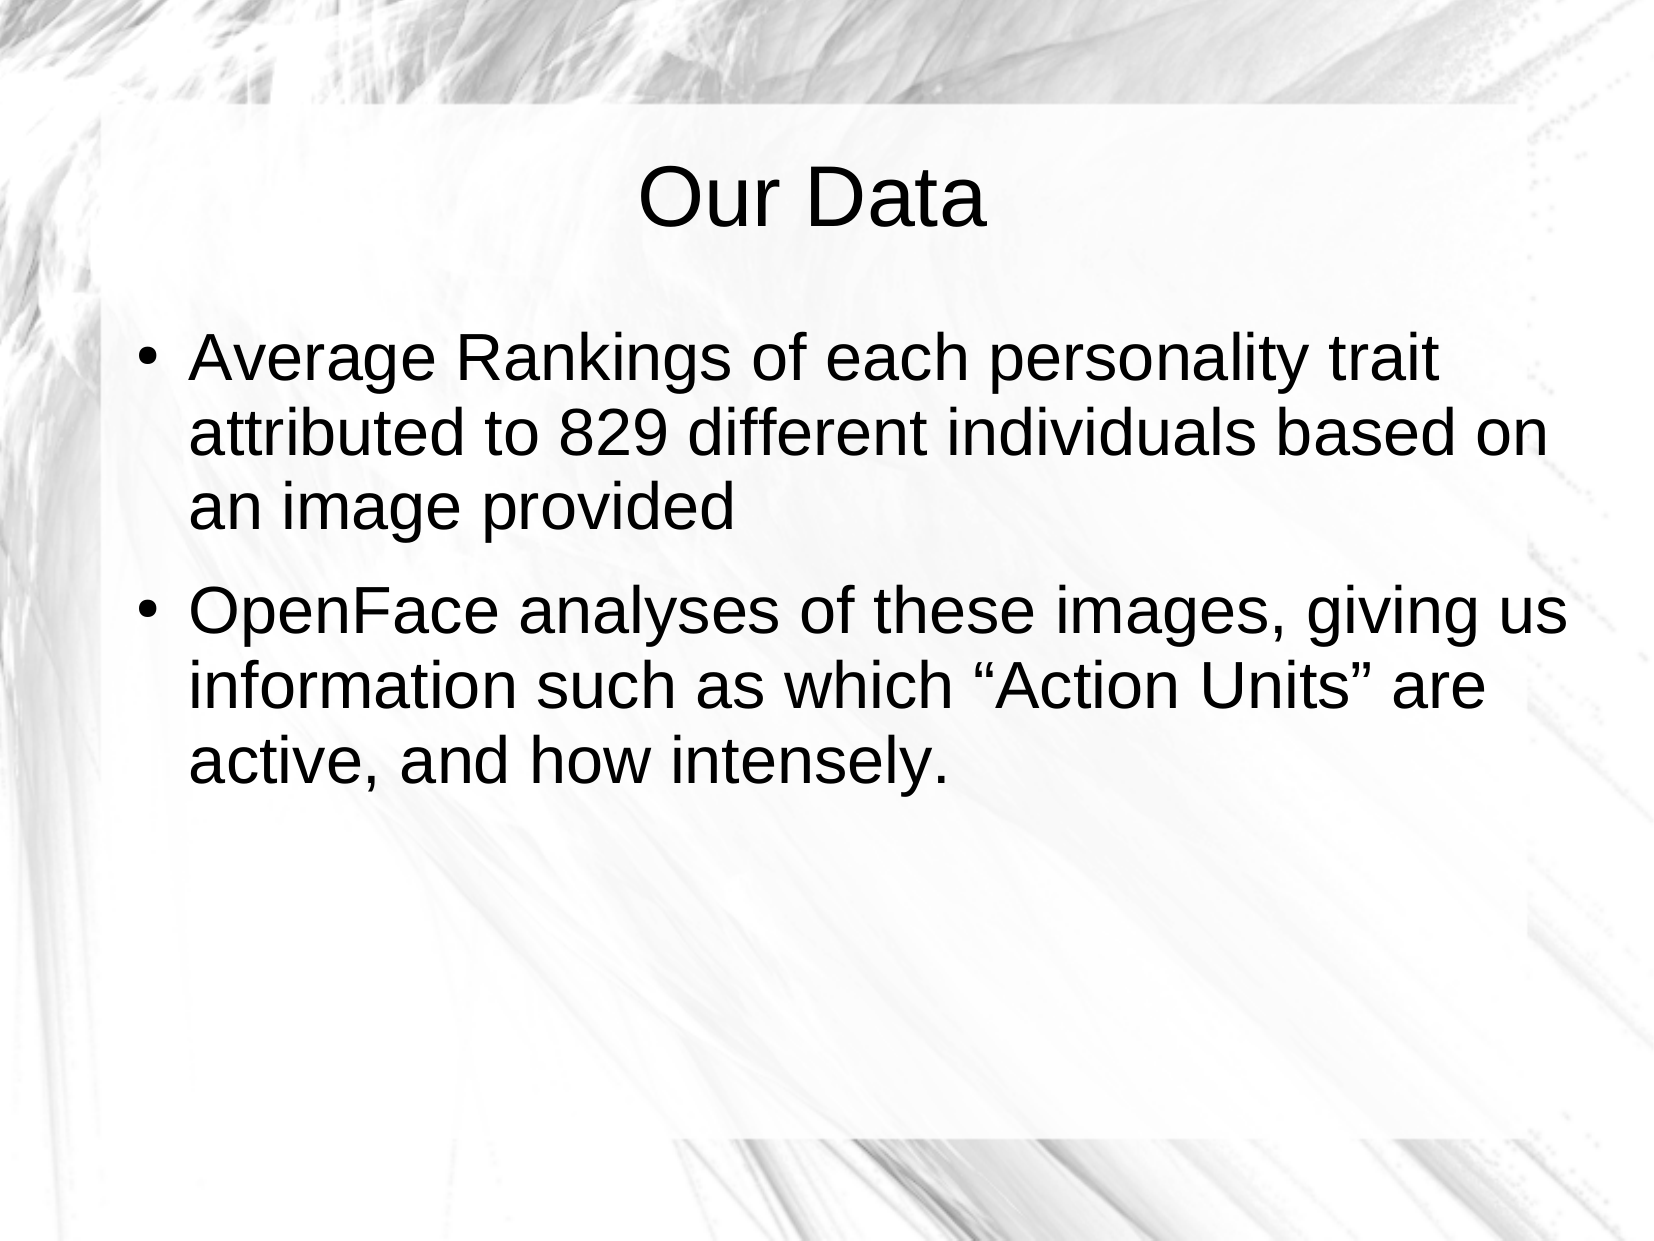

# Our Data
Average Rankings of each personality trait attributed to 829 different individuals based on an image provided
OpenFace analyses of these images, giving us information such as which “Action Units” are active, and how intensely.